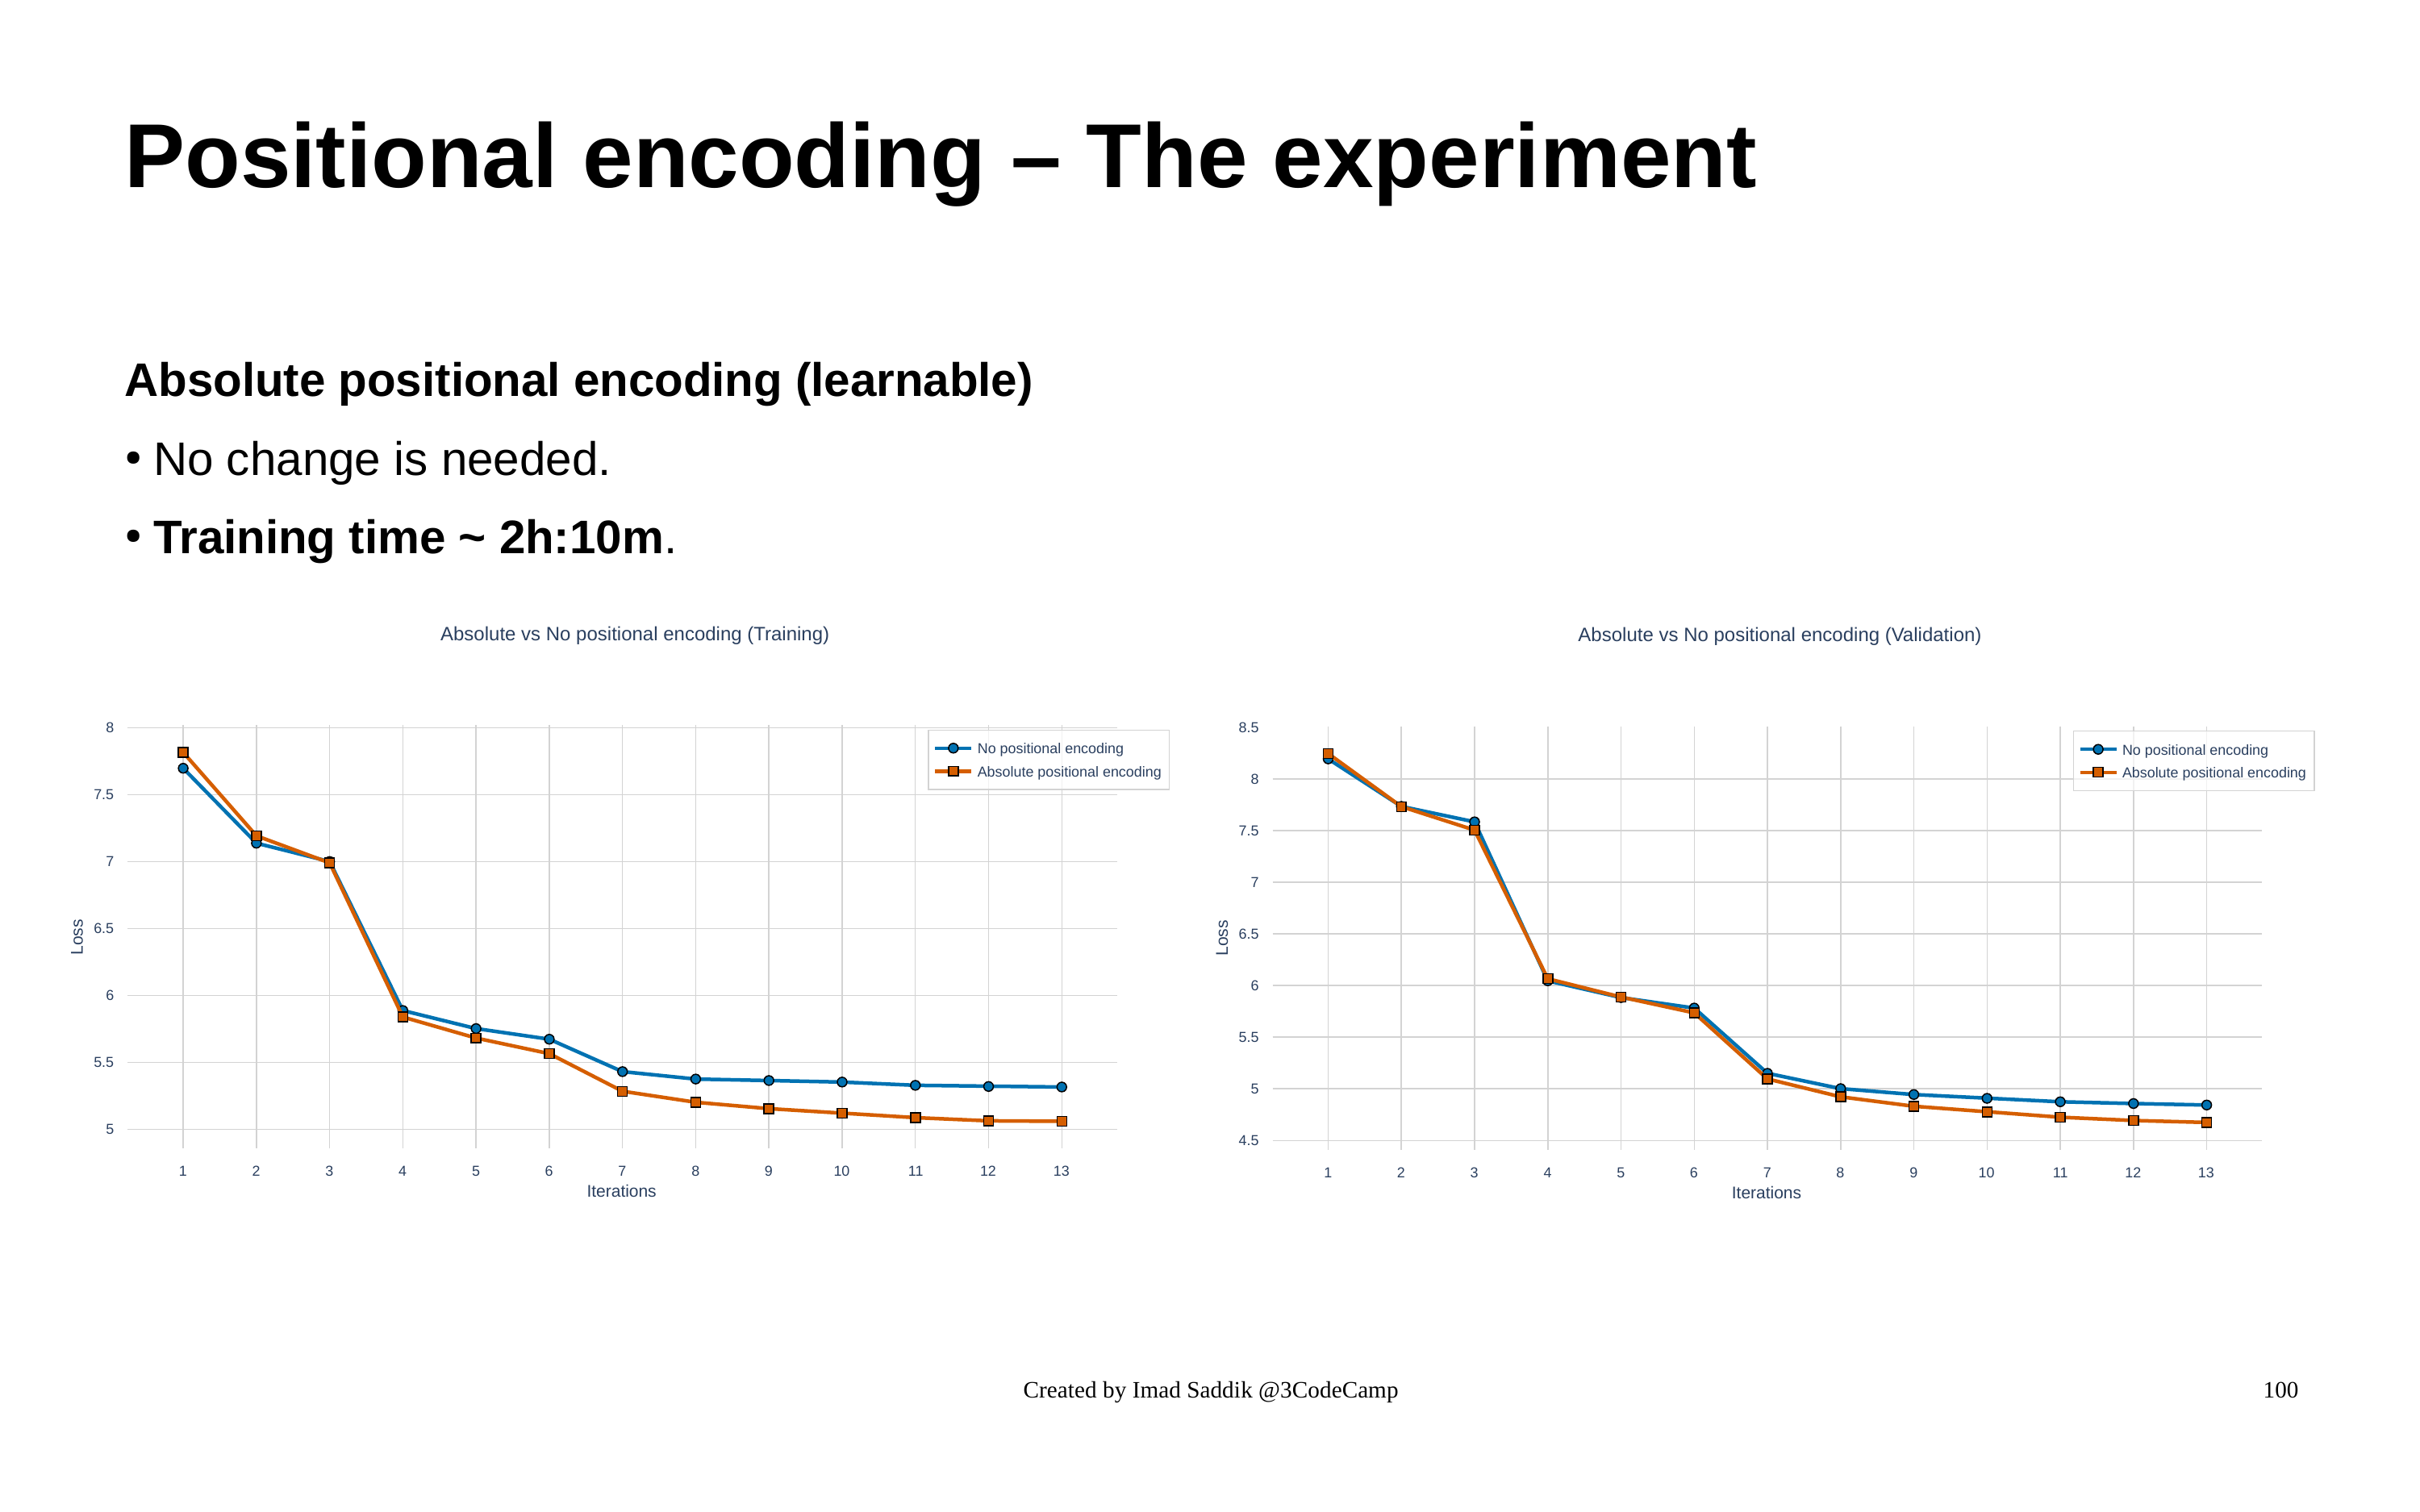

Positional encoding – The experiment
Absolute positional encoding (learnable)
No change is needed.
Training time ~ 2h:10m.
Created by Imad Saddik @3CodeCamp
100